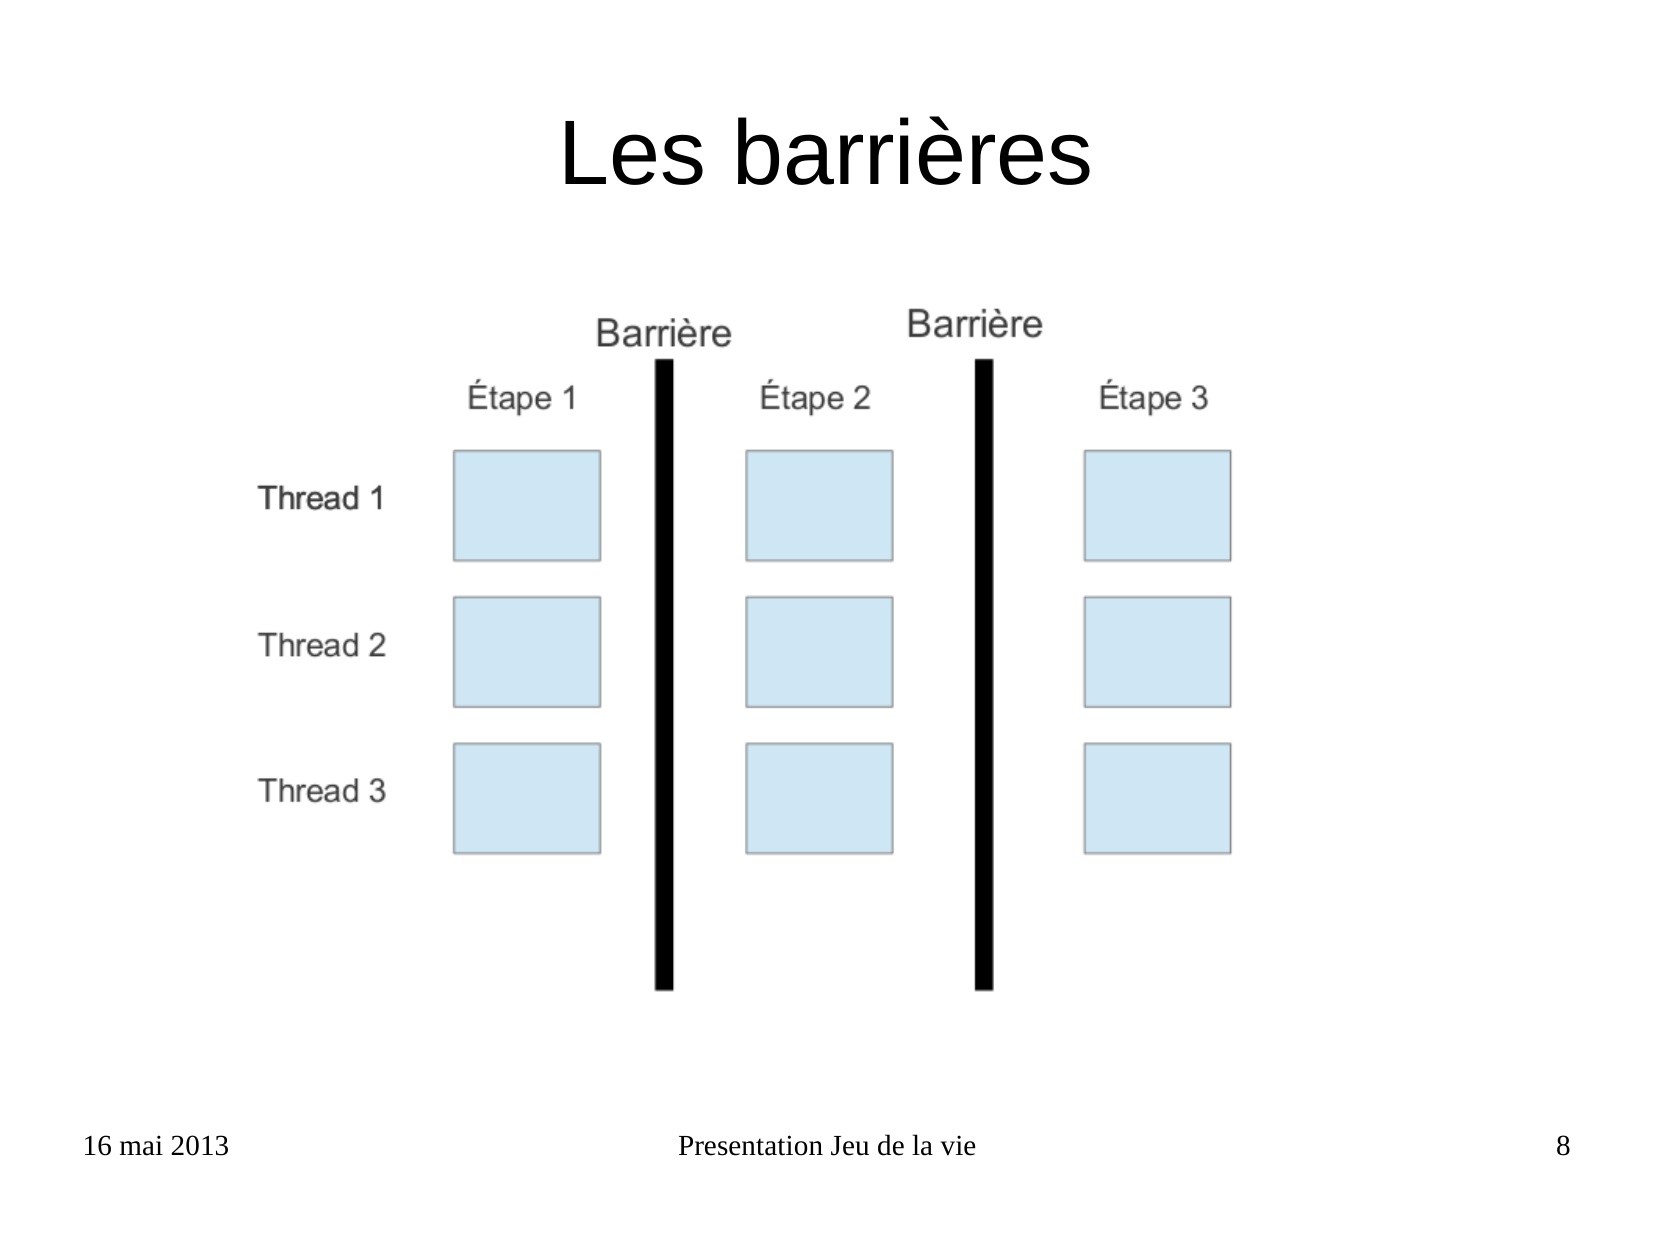

# Les barrières
16 mai 2013
Presentation Jeu de la vie
8